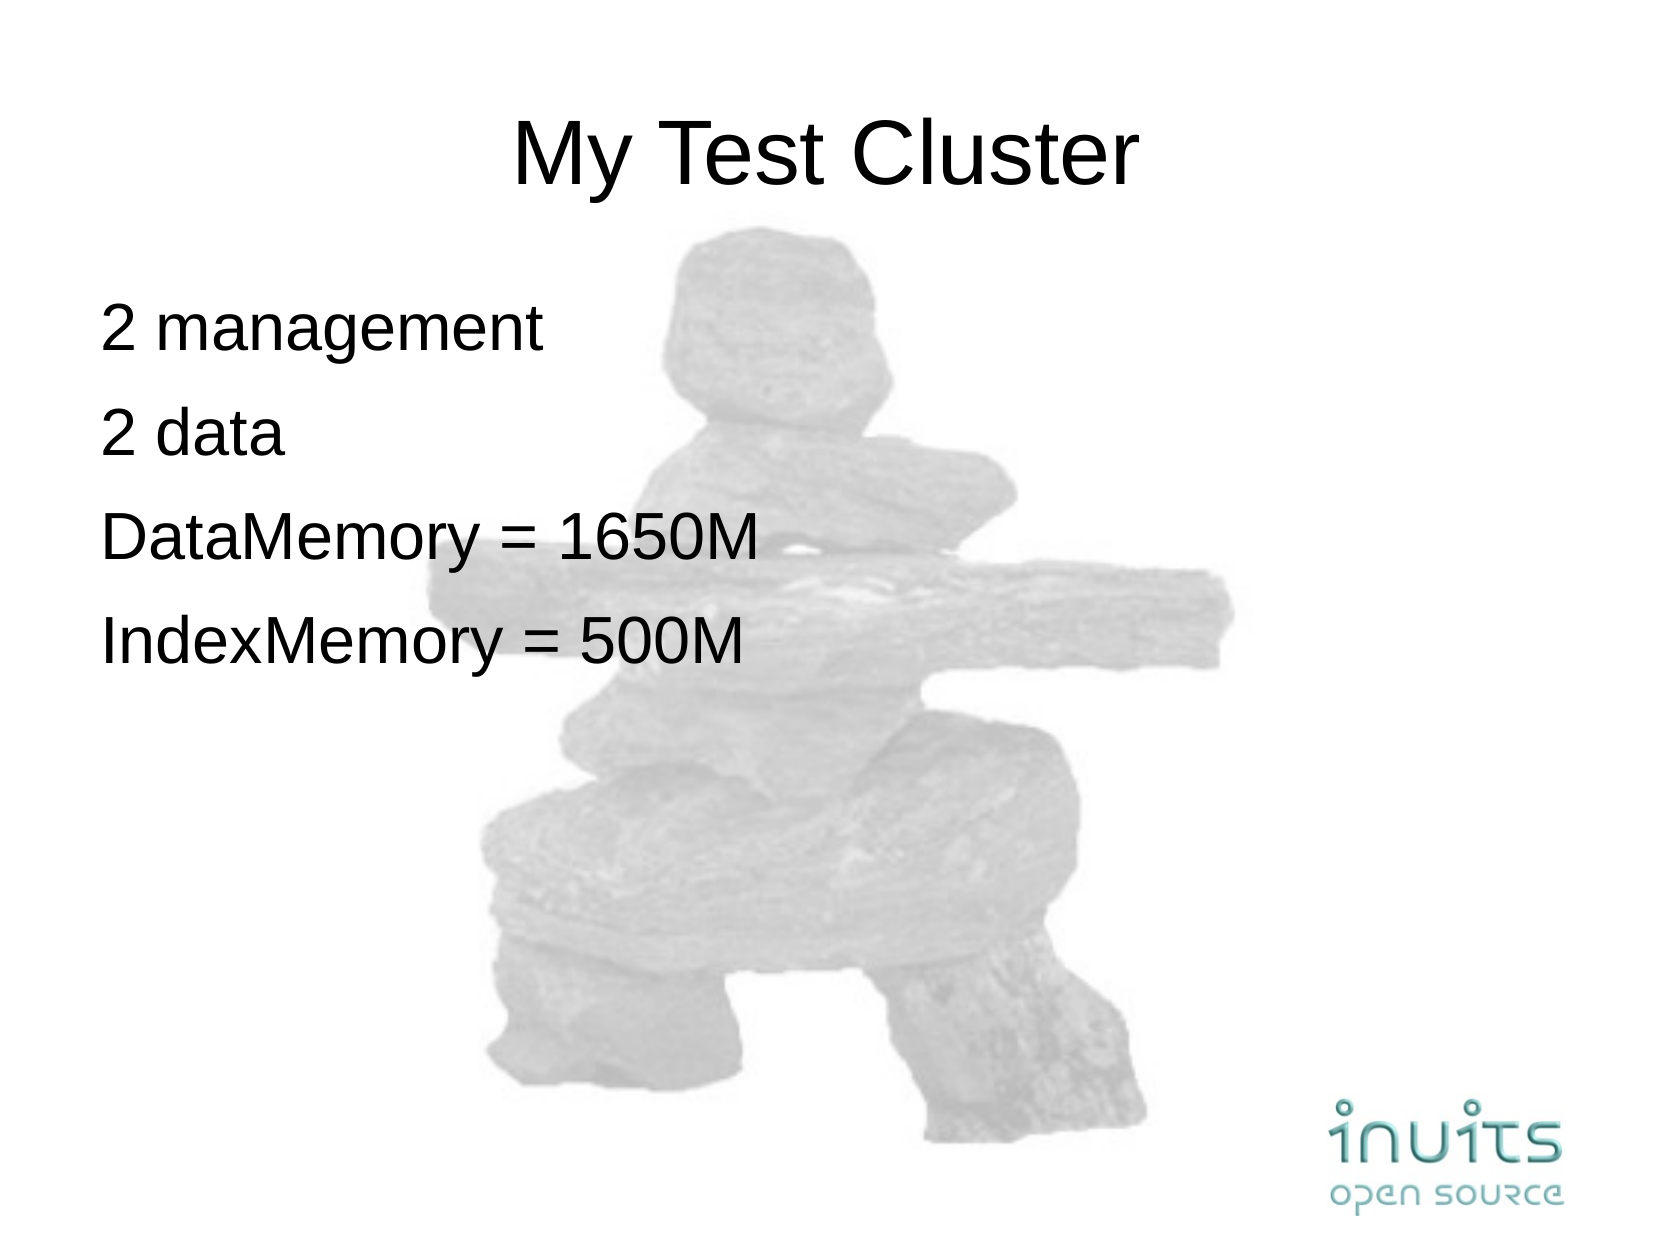

# My Test Cluster
2 management
2 data
DataMemory = 1650M
IndexMemory = 500M